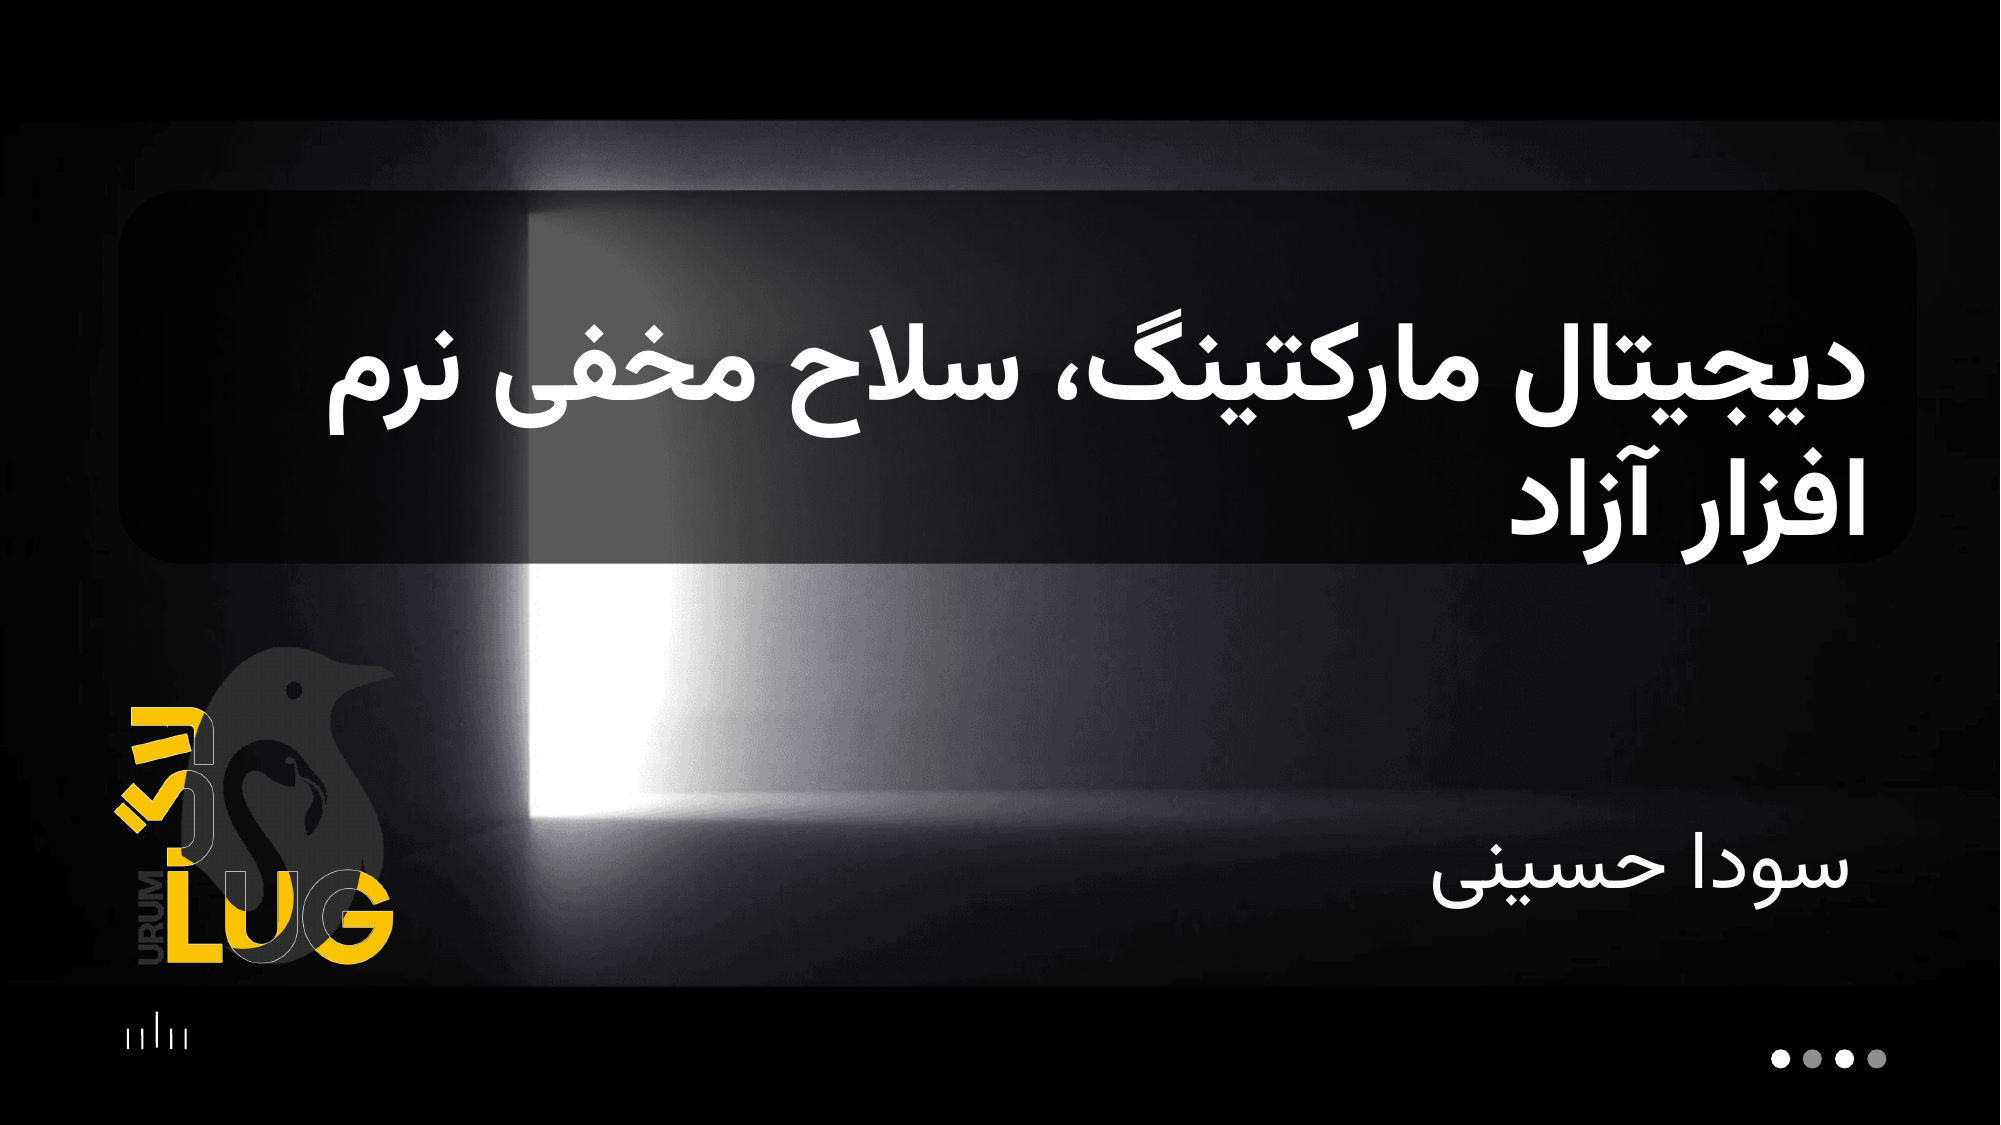

دیجیتال مارکتینگ، سلاح مخفی نرم افزار آزاد
سودا حسینی